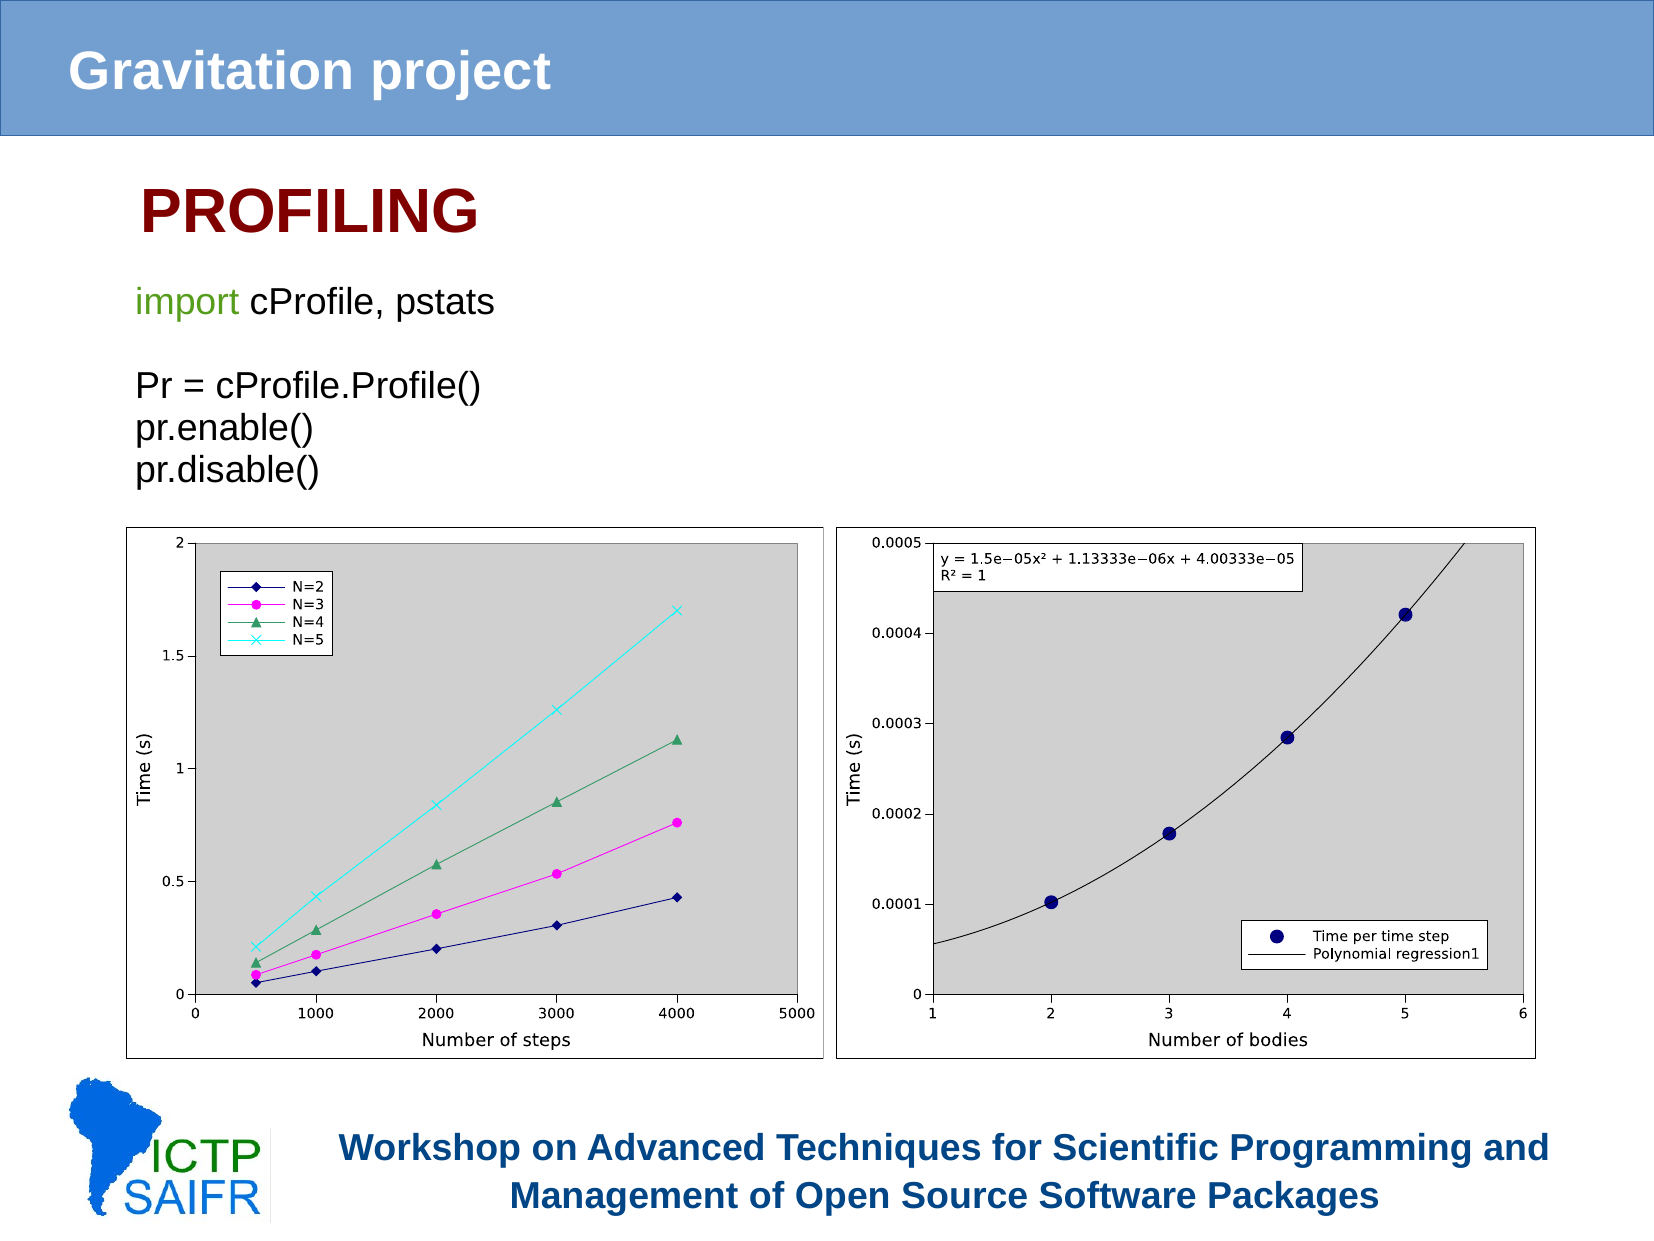

Gravitation project
PROFILING
import cProfile, pstats
Pr = cProfile.Profile()
pr.enable()
pr.disable()
Workshop on Advanced Techniques for Scientific Programming and Management of Open Source Software Packages